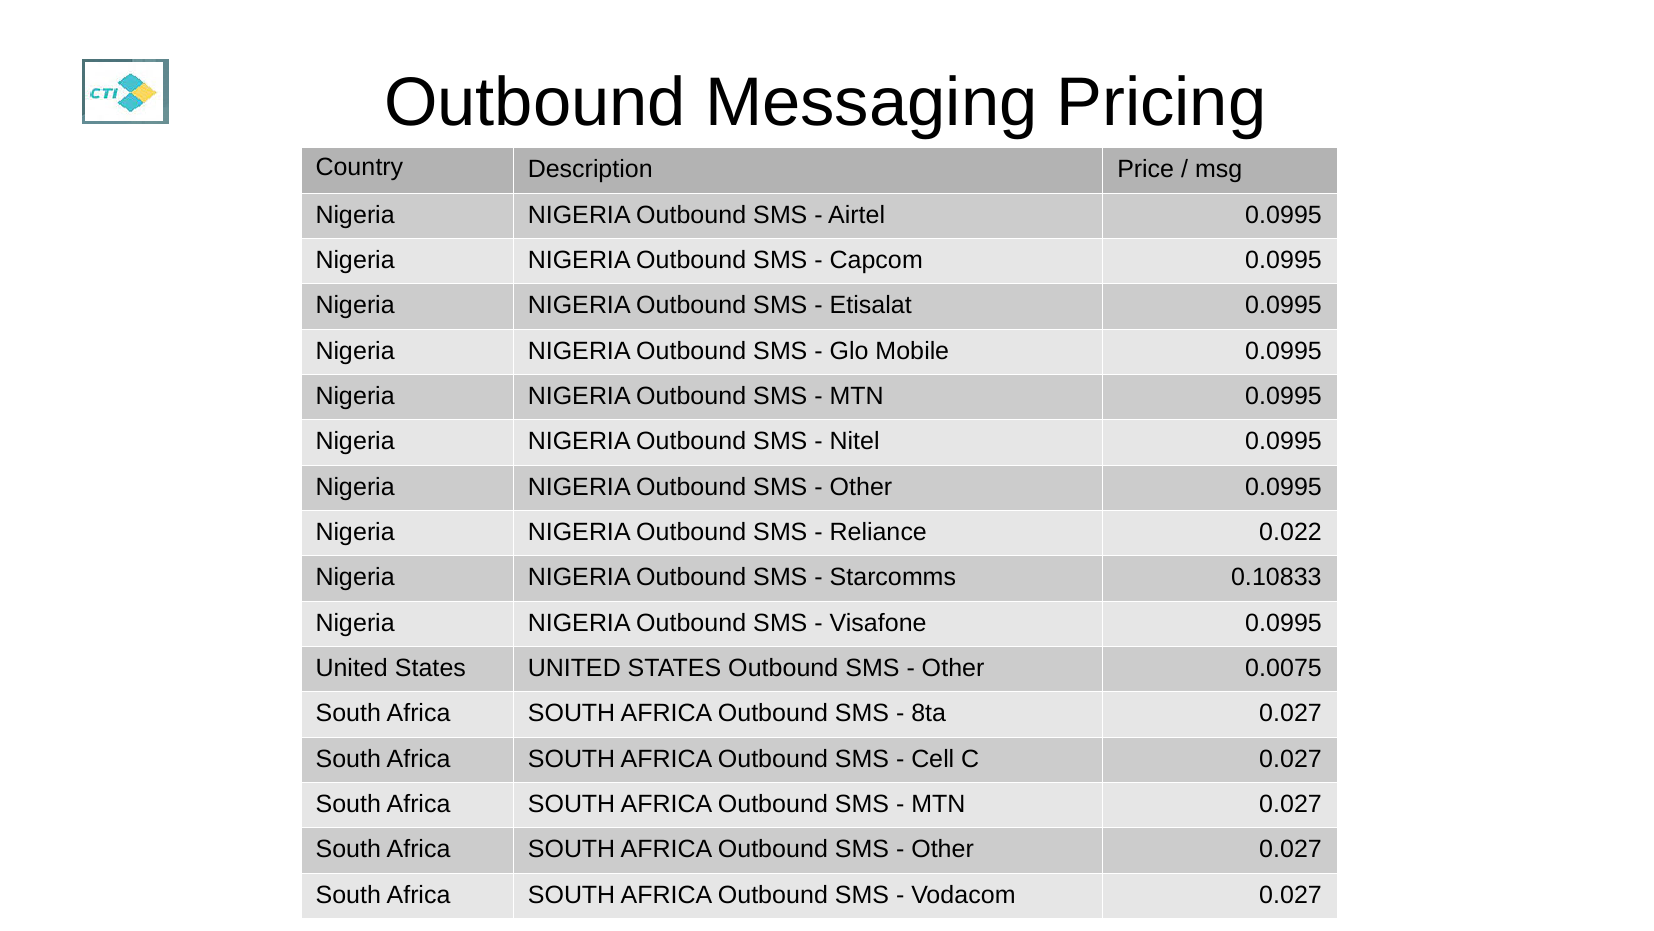

# Outbound Messaging Pricing
| Country | Description | Price / msg |
| --- | --- | --- |
| Nigeria | NIGERIA Outbound SMS - Airtel | 0.0995 |
| Nigeria | NIGERIA Outbound SMS - Capcom | 0.0995 |
| Nigeria | NIGERIA Outbound SMS - Etisalat | 0.0995 |
| Nigeria | NIGERIA Outbound SMS - Glo Mobile | 0.0995 |
| Nigeria | NIGERIA Outbound SMS - MTN | 0.0995 |
| Nigeria | NIGERIA Outbound SMS - Nitel | 0.0995 |
| Nigeria | NIGERIA Outbound SMS - Other | 0.0995 |
| Nigeria | NIGERIA Outbound SMS - Reliance | 0.022 |
| Nigeria | NIGERIA Outbound SMS - Starcomms | 0.10833 |
| Nigeria | NIGERIA Outbound SMS - Visafone | 0.0995 |
| United States | UNITED STATES Outbound SMS - Other | 0.0075 |
| South Africa | SOUTH AFRICA Outbound SMS - 8ta | 0.027 |
| South Africa | SOUTH AFRICA Outbound SMS - Cell C | 0.027 |
| South Africa | SOUTH AFRICA Outbound SMS - MTN | 0.027 |
| South Africa | SOUTH AFRICA Outbound SMS - Other | 0.027 |
| South Africa | SOUTH AFRICA Outbound SMS - Vodacom | 0.027 |